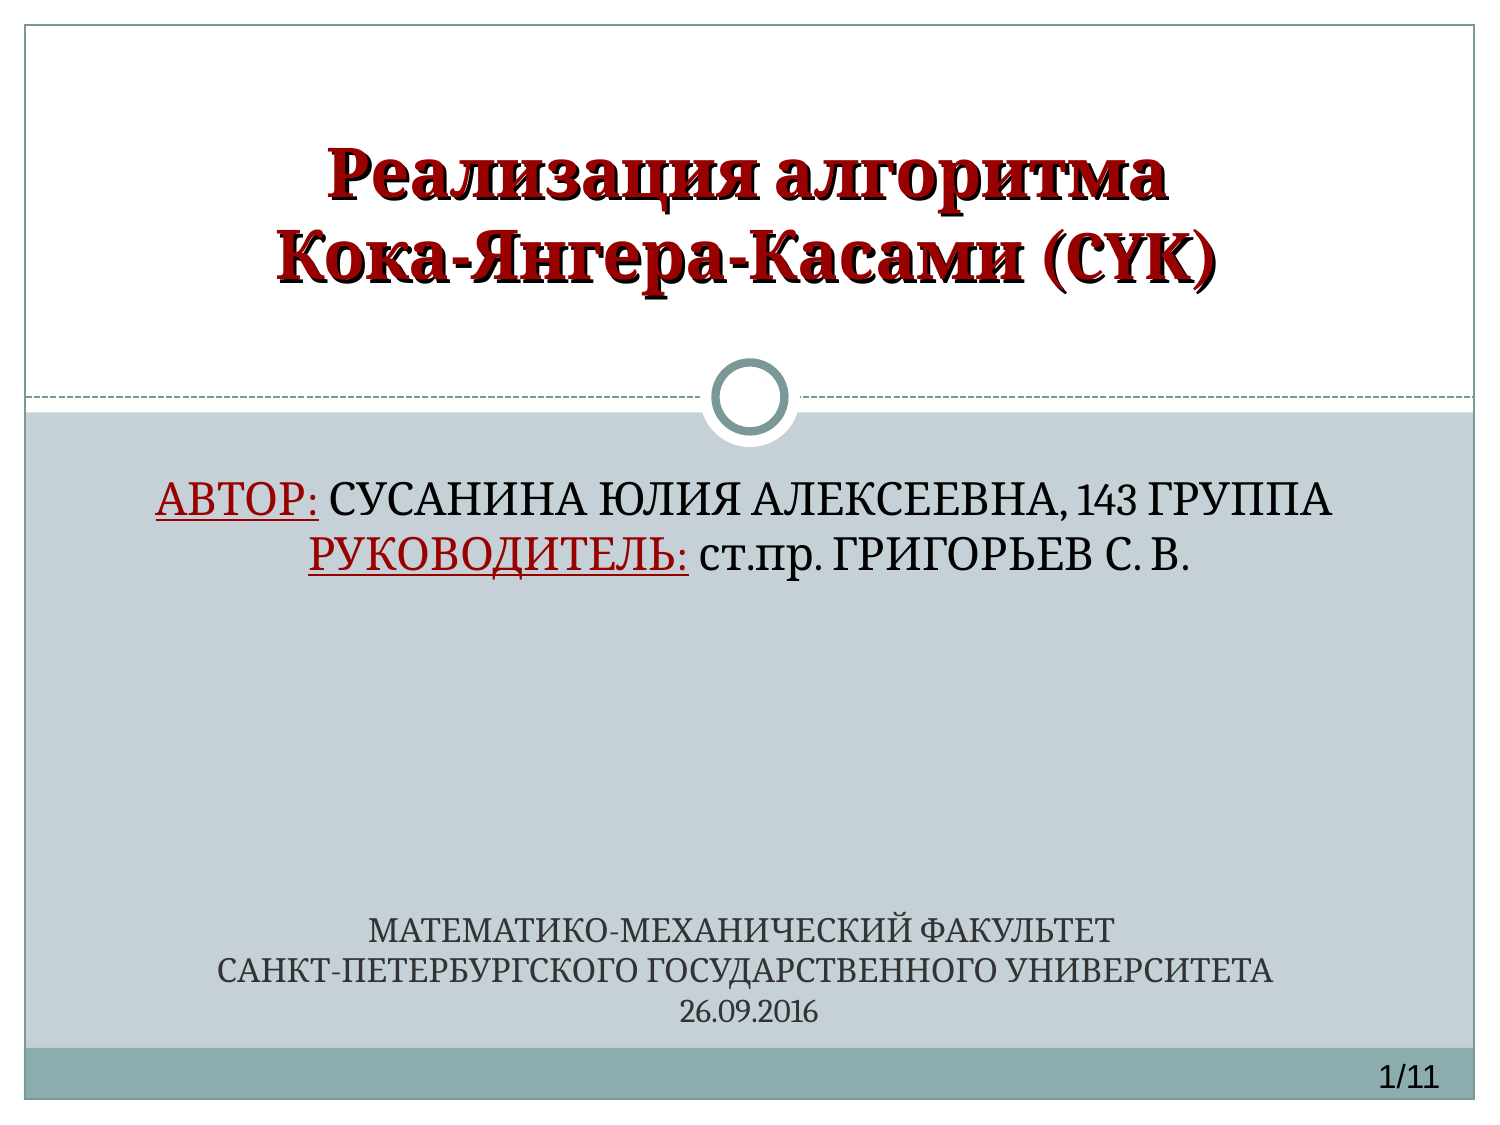

Реализация алгоритма
Кока-Янгера-Касами (CYK)
# АВТОР: СУСАНИНА ЮЛИЯ АЛЕКСЕЕВНА, 143 ГРУППА
РУКОВОДИТЕЛЬ: ст.пр. ГРИГОРЬЕВ С. В.
МАТЕМАТИКО-МЕХАНИЧЕСКИЙ ФАКУЛЬТЕТ
САНКТ-ПЕТЕРБУРГСКОГО ГОСУДАРСТВЕННОГО УНИВЕРСИТЕТА
26.09.2016